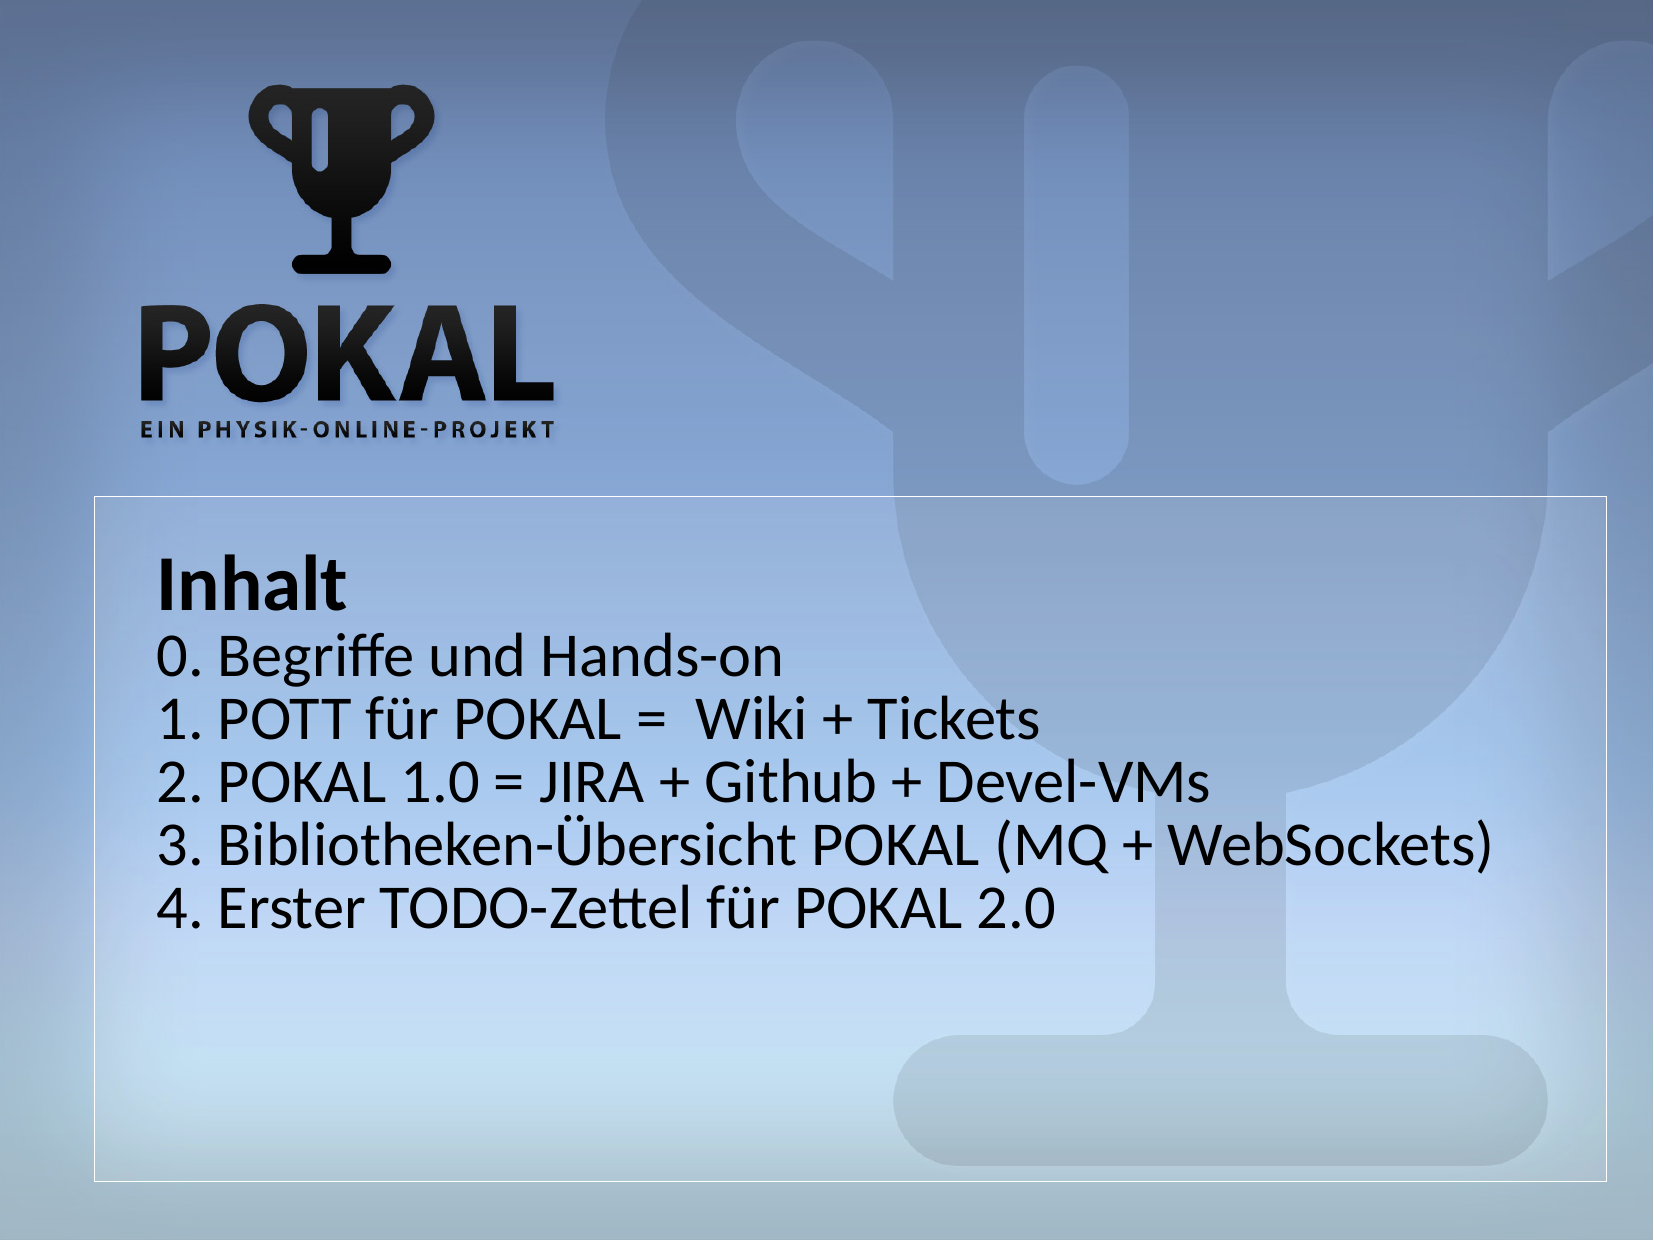

Inhalt
0. Begriffe und Hands-on
1. POTT für POKAL = Wiki + Tickets
2. POKAL 1.0 = JIRA + Github + Devel-VMs
3. Bibliotheken-Übersicht POKAL (MQ + WebSockets)
4. Erster TODO-Zettel für POKAL 2.0